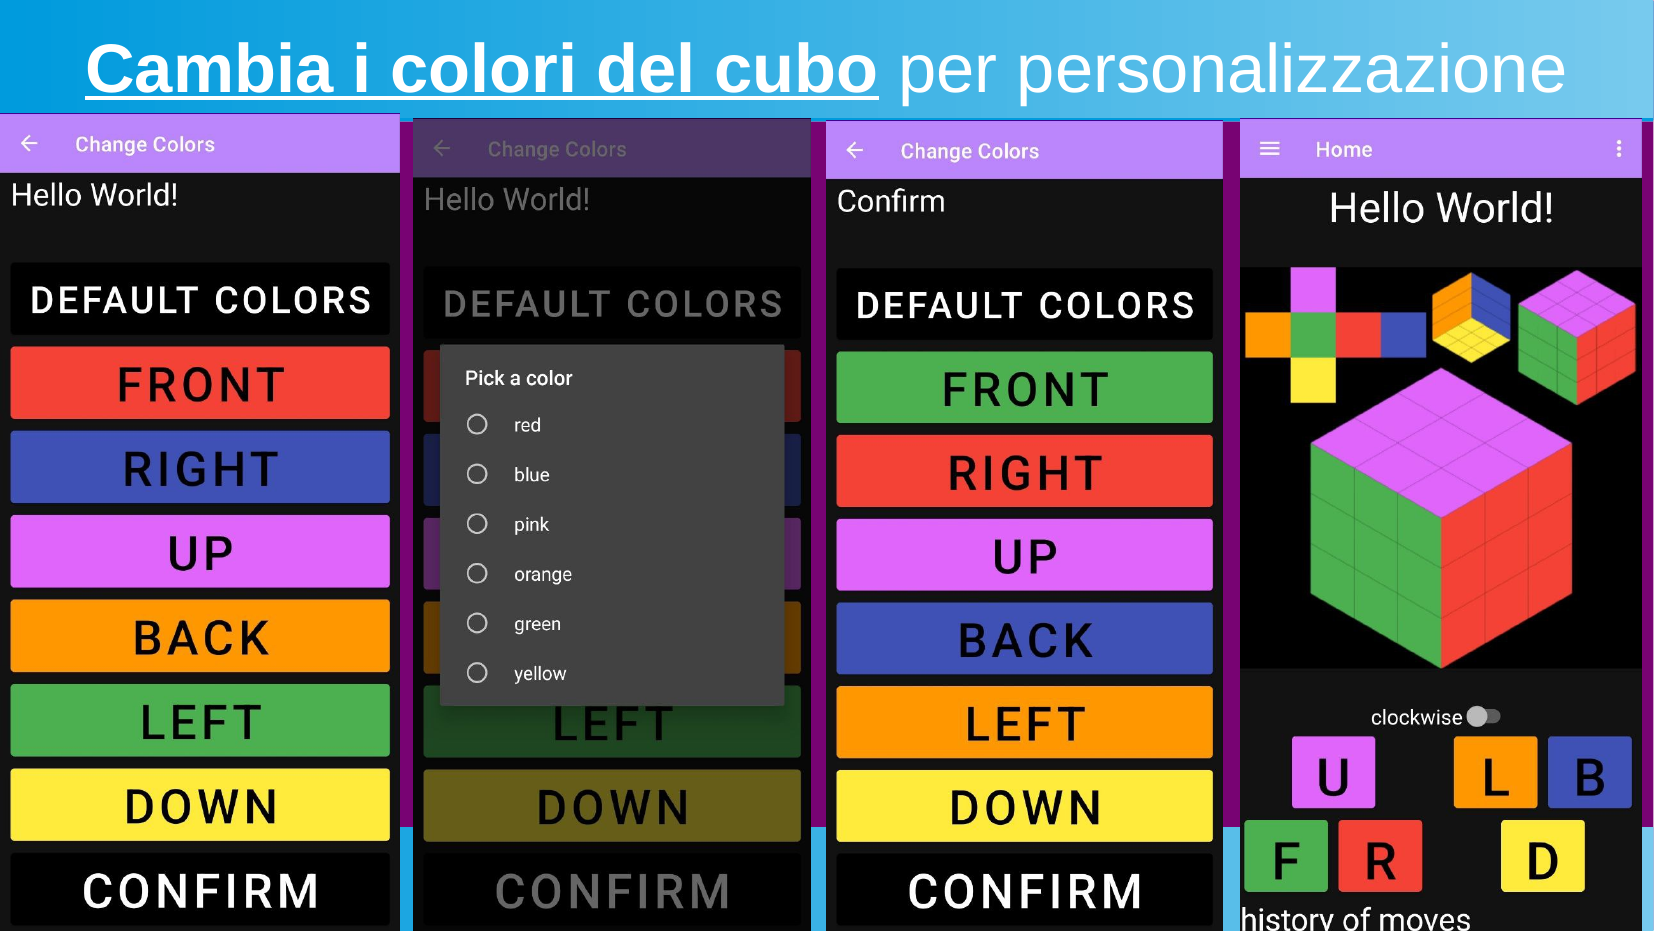

# Cambia i colori del cubo per personalizzazione
13